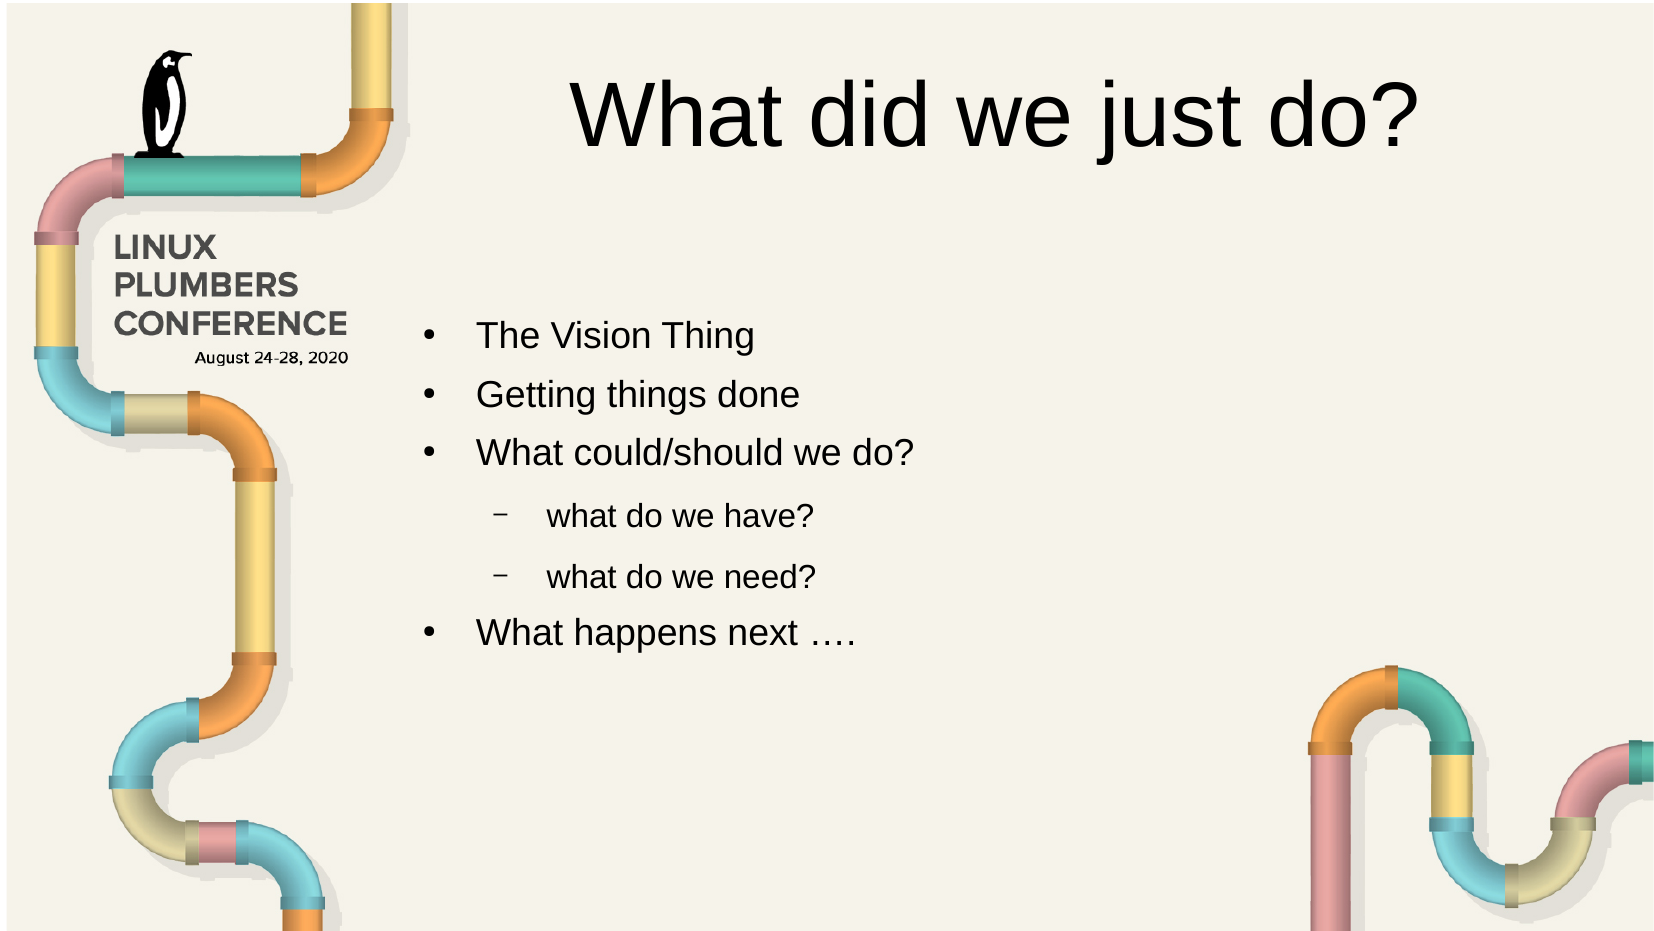

# What did we just do?
The Vision Thing
Getting things done
What could/should we do?
what do we have?
what do we need?
What happens next ….